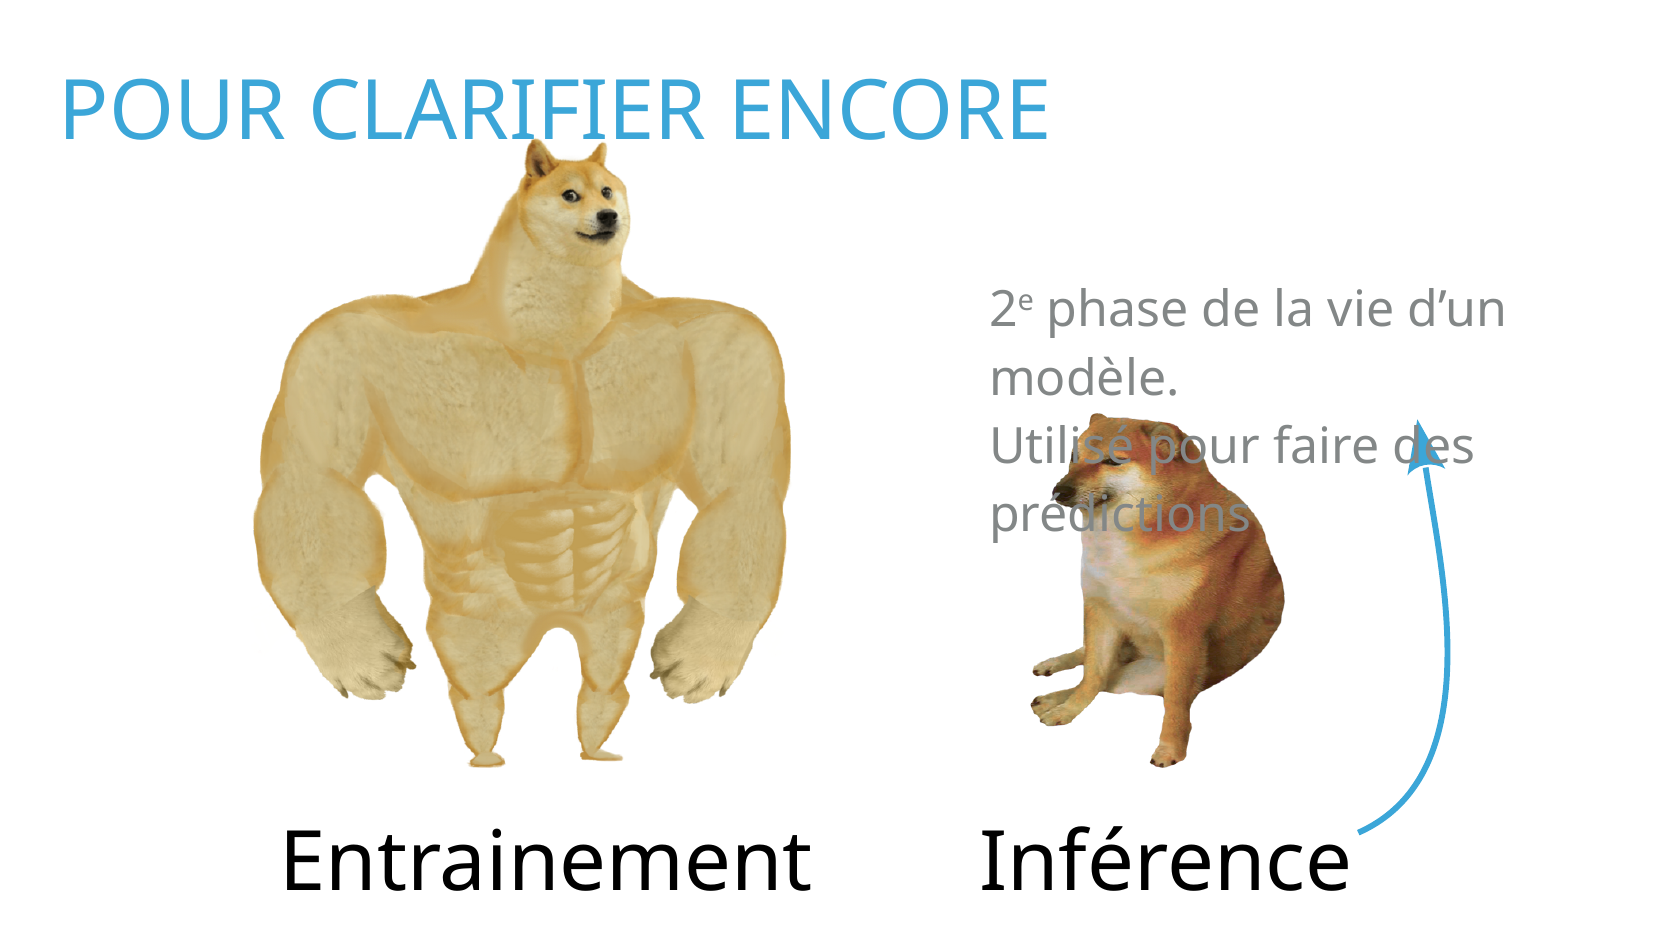

# Pour clarifier encore
Entrainement
Inférence
2e phase de la vie d’un modèle.
Utilisé pour faire des prédictions